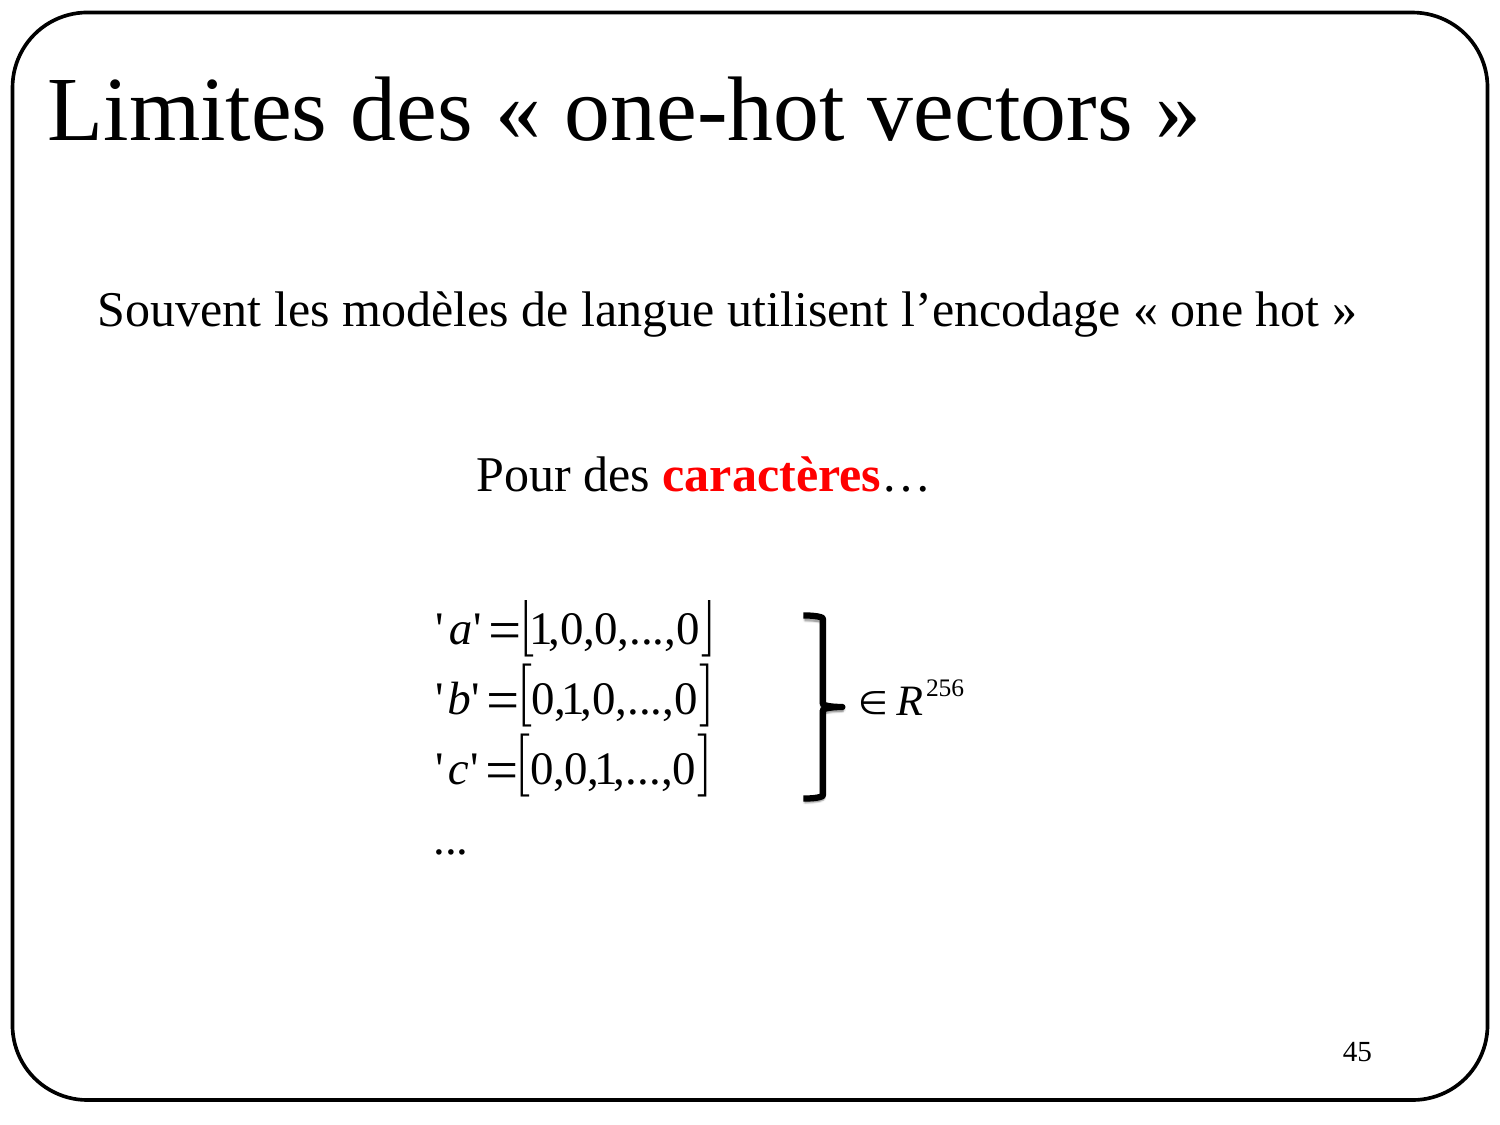

# Limites des « one-hot vectors »
Souvent les modèles de langue utilisent l’encodage « one hot »
Pour des caractères…